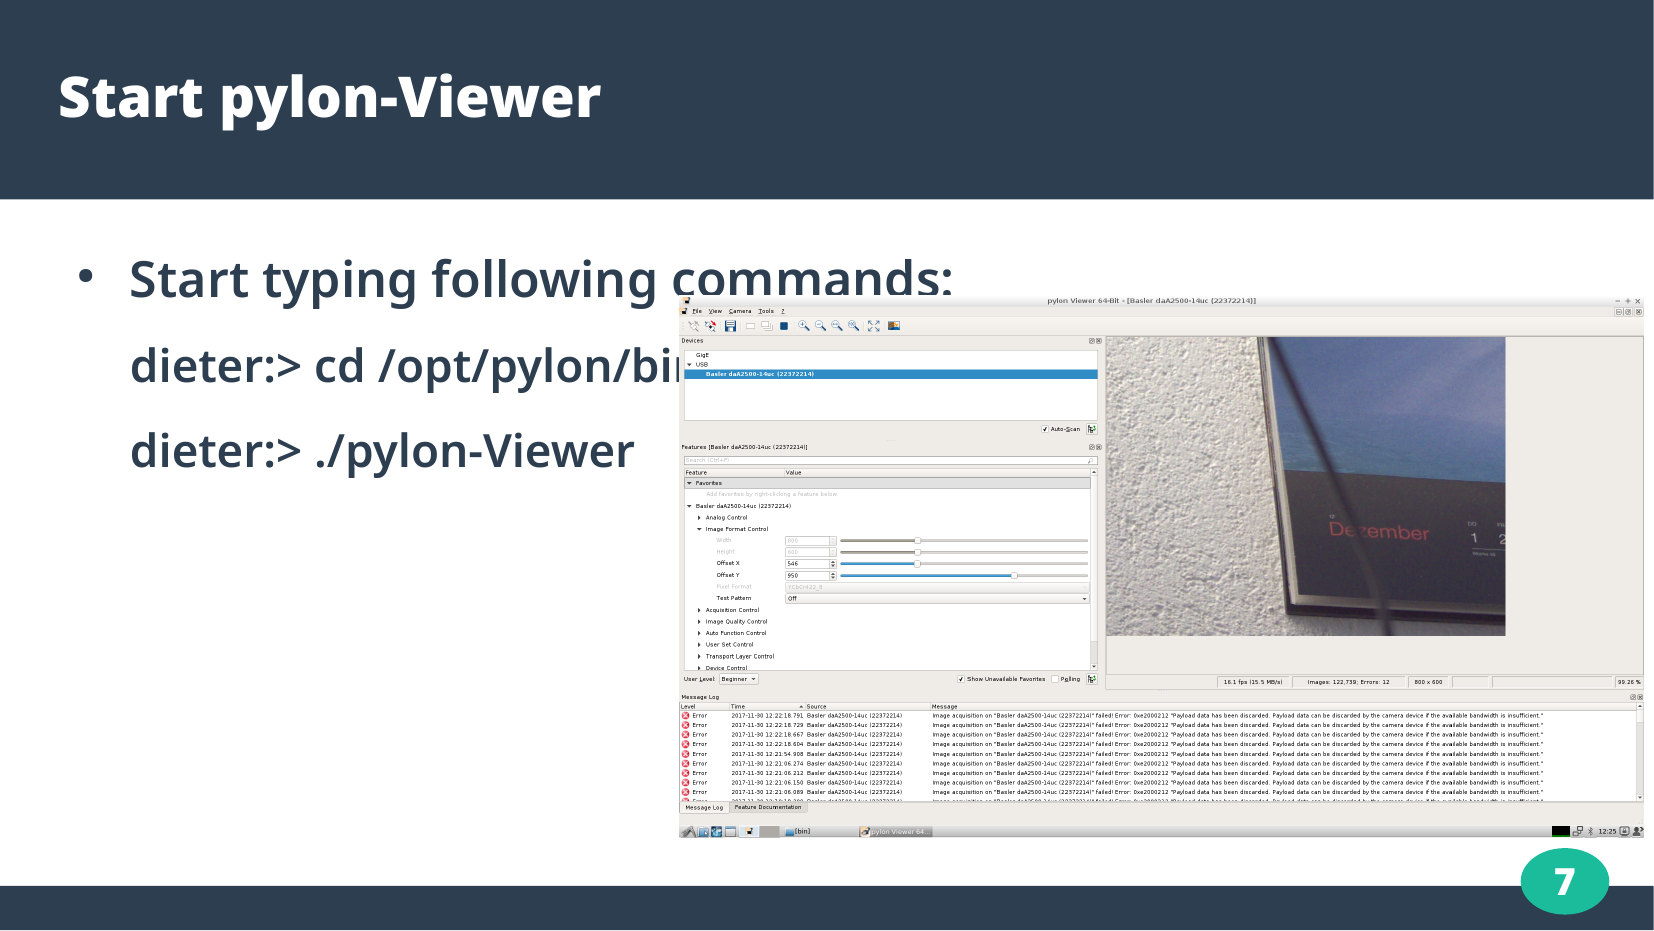

# Start pylon-Viewer
Start typing following commands:
dieter:> cd /opt/pylon/bin
dieter:> ./pylon-Viewer
7